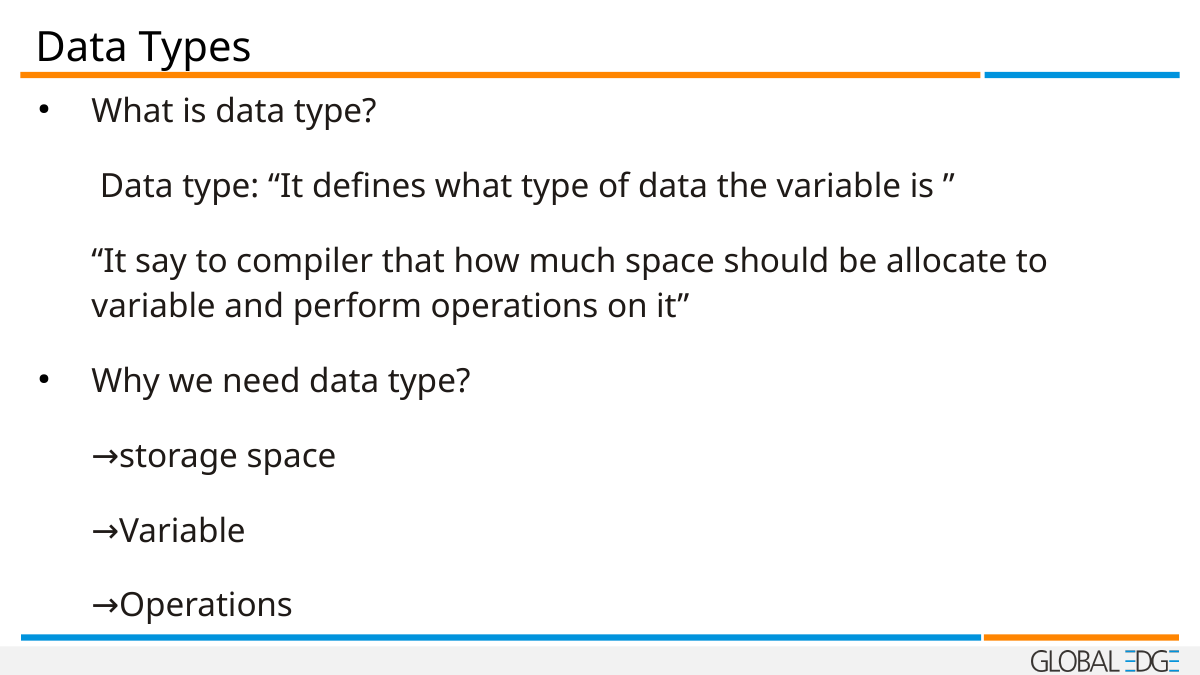

# Data Types
What is data type?
 Data type: “It defines what type of data the variable is ”
“It say to compiler that how much space should be allocate to variable and perform operations on it”
Why we need data type?
→storage space
→Variable
→Operations